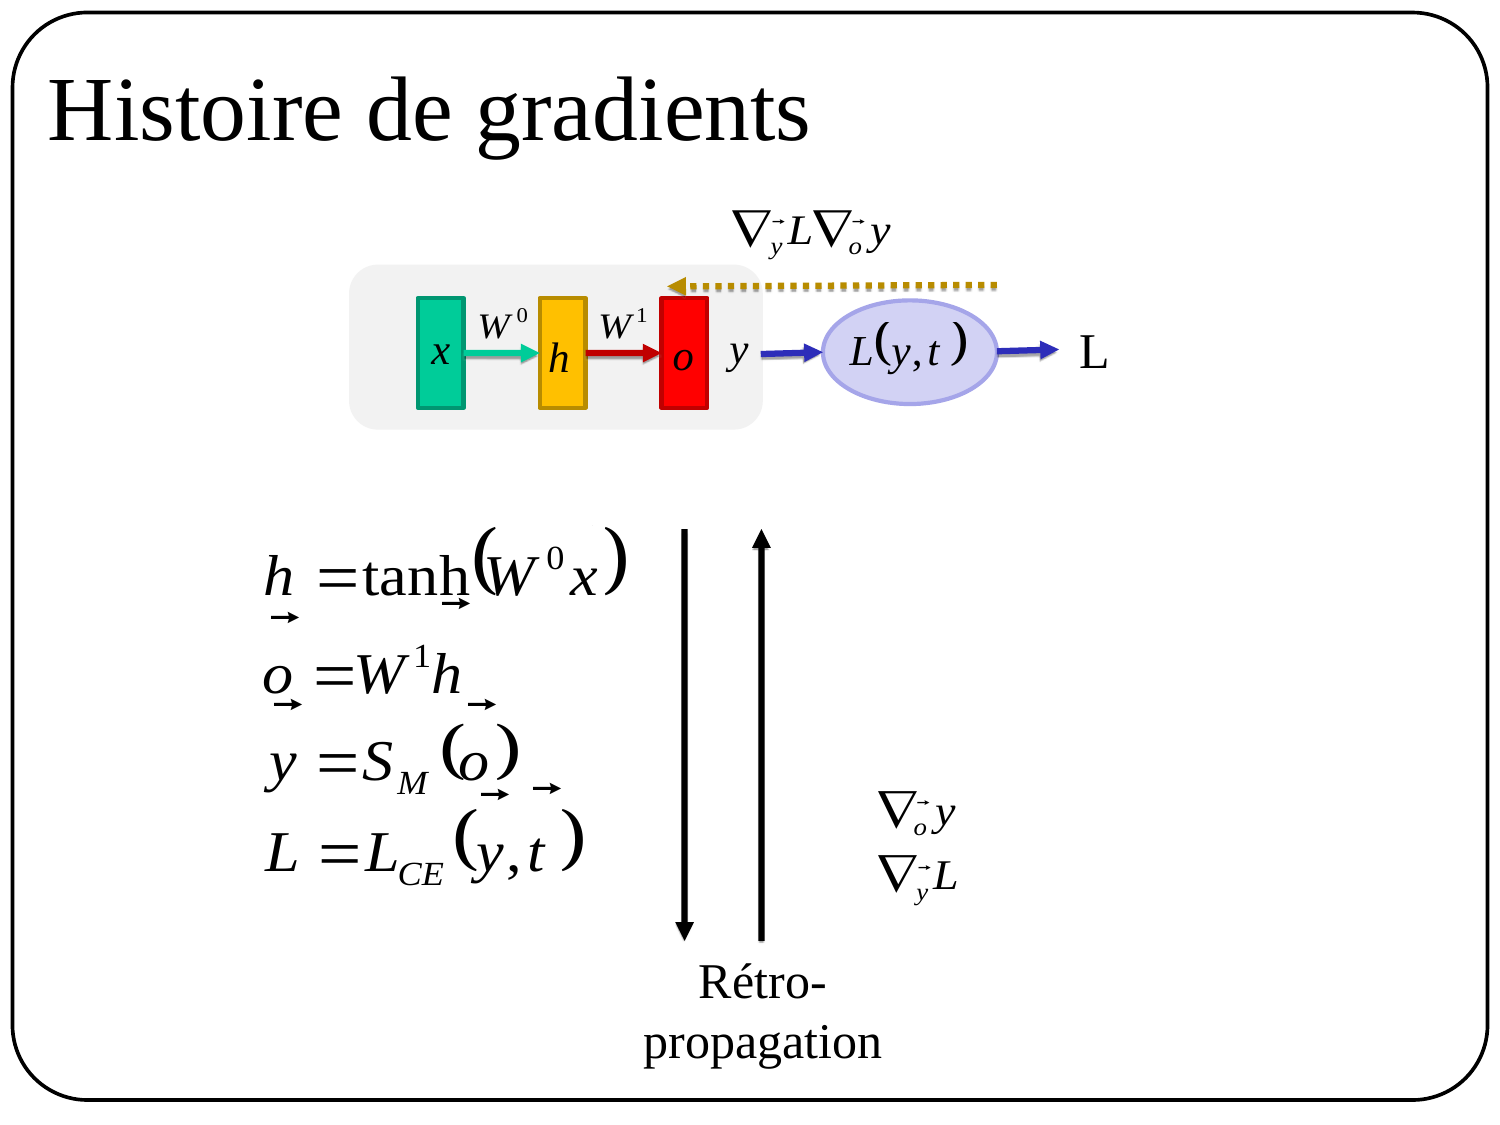

# Histoire de gradients
L
Rétro-
propagation